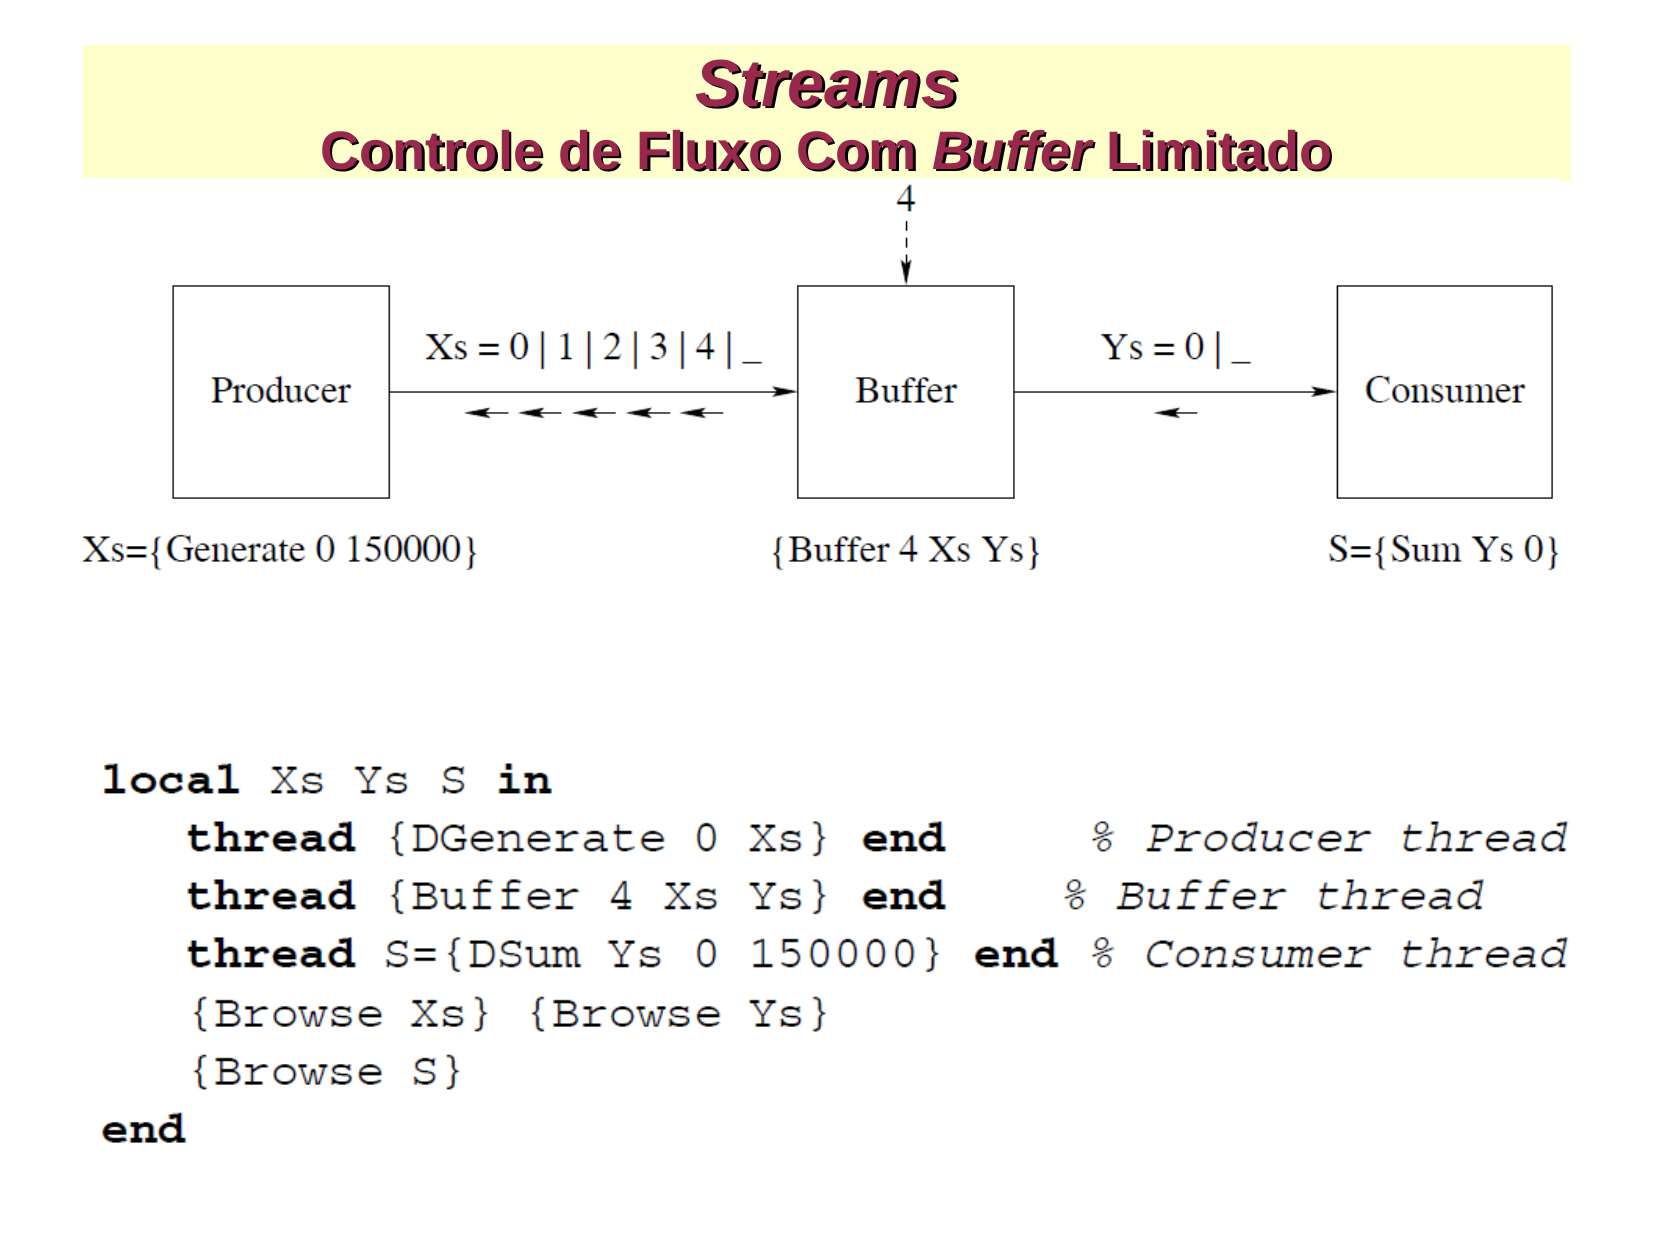

# Streams Controle de Fluxo Com Buffer Limitado